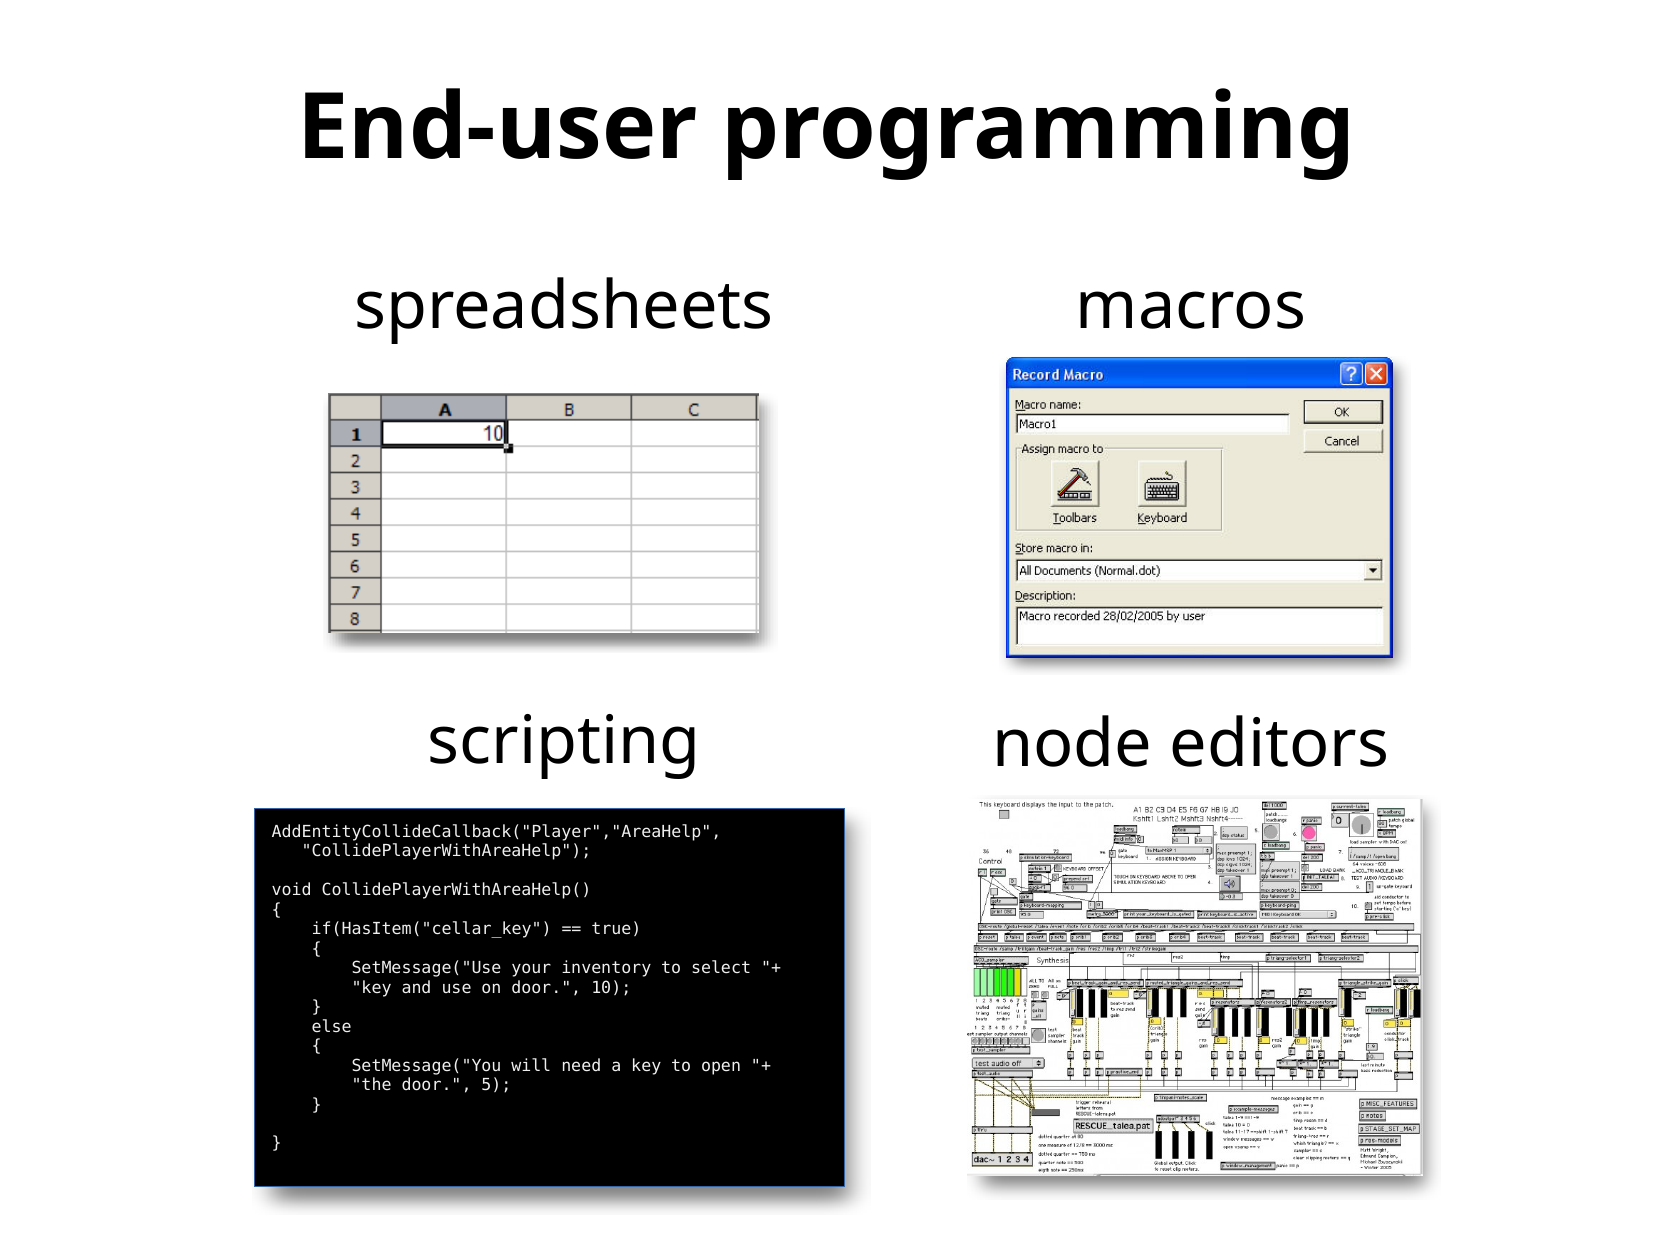

# End-user programming
spreadsheets
macros
scripting
node editors
AddEntityCollideCallback("Player","AreaHelp",
 "CollidePlayerWithAreaHelp");
void CollidePlayerWithAreaHelp()
{
 if(HasItem("cellar_key") == true)
 {
 SetMessage("Use your inventory to select "+
 "key and use on door.", 10);
 }
 else
 {
 SetMessage("You will need a key to open "+
 "the door.", 5);
 }
}